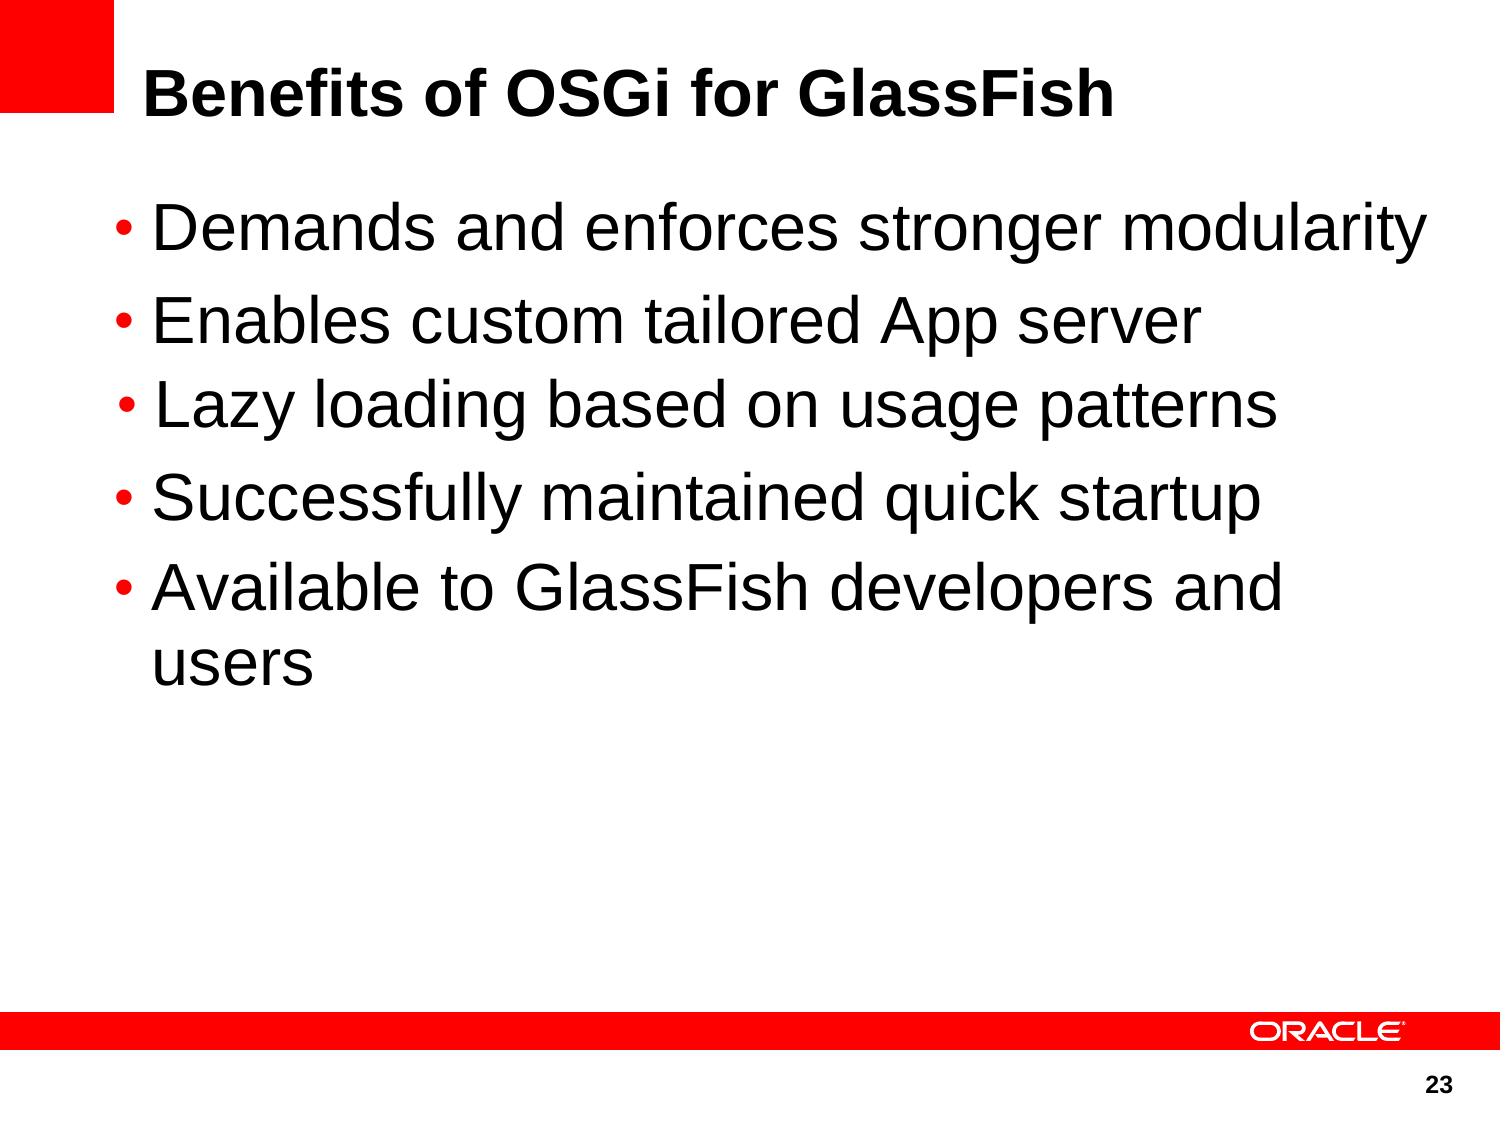

# Benefits of OSGi for GlassFish
Demands and enforces stronger modularity
Enables custom tailored App server
Lazy loading based on usage patterns
Successfully maintained quick startup
Available to GlassFish developers and users